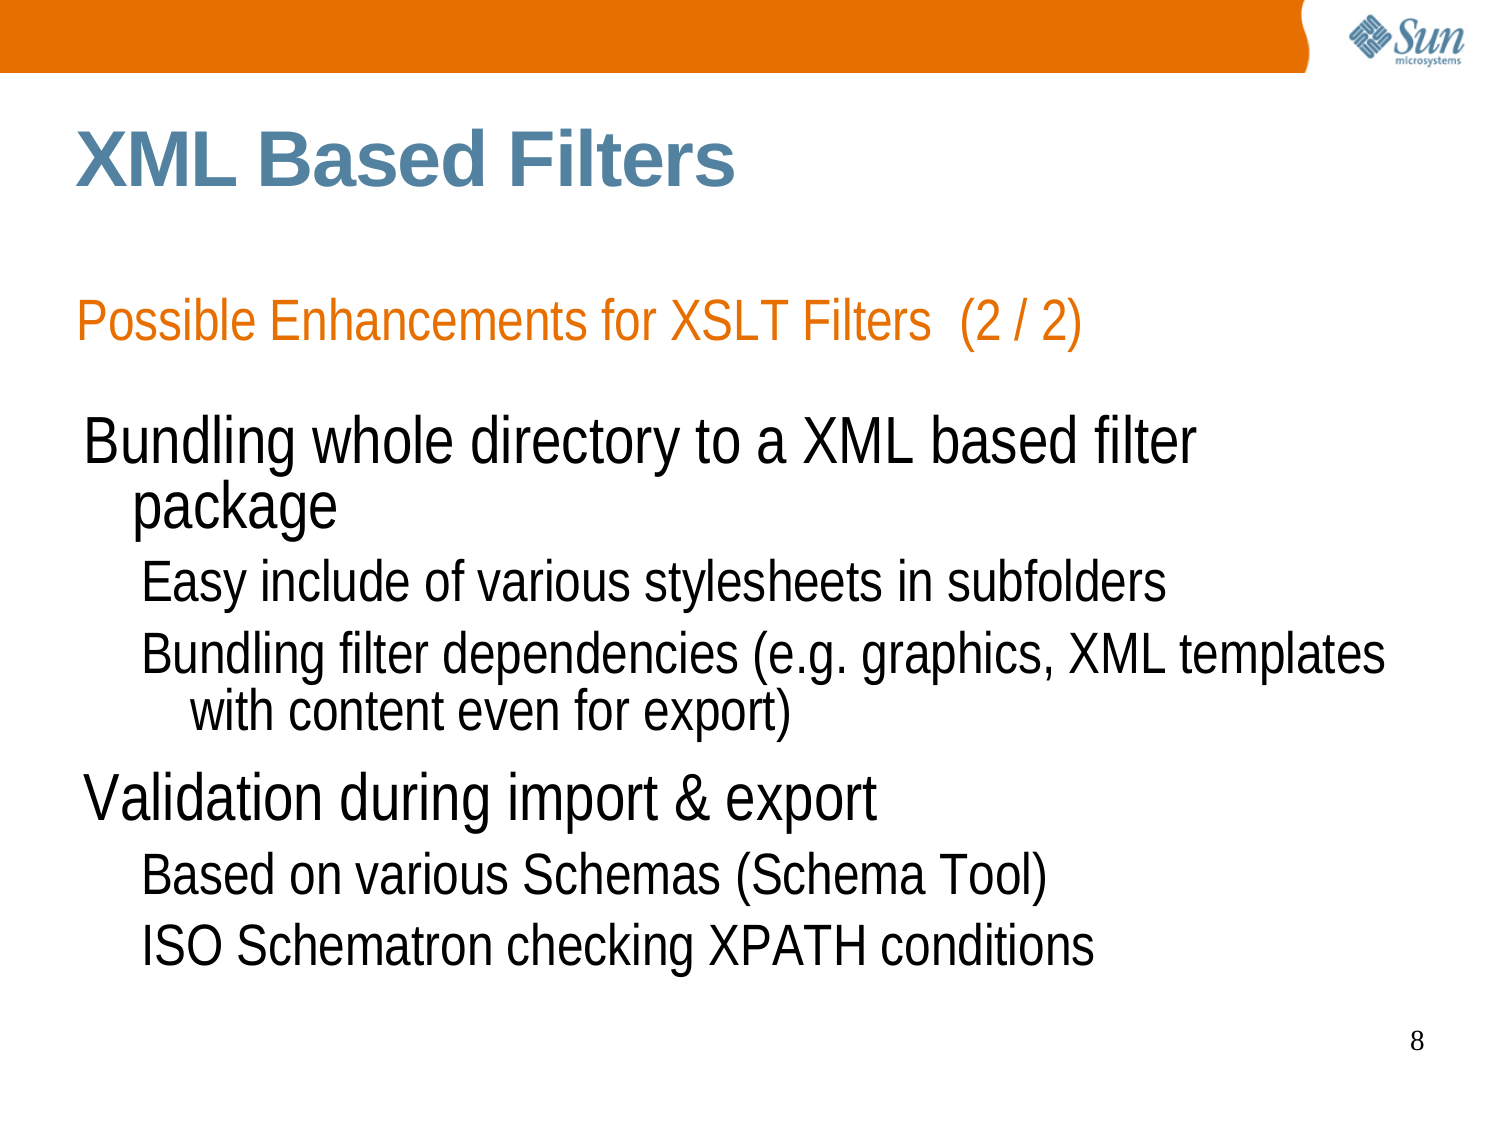

XML Based Filters
Possible Enhancements for XSLT Filters (2 / 2)
# Bundling whole directory to a XML based filter package
Easy include of various stylesheets in subfolders
Bundling filter dependencies (e.g. graphics, XML templates with content even for export)
Validation during import & export
Based on various Schemas (Schema Tool)
ISO Schematron checking XPATH conditions
8